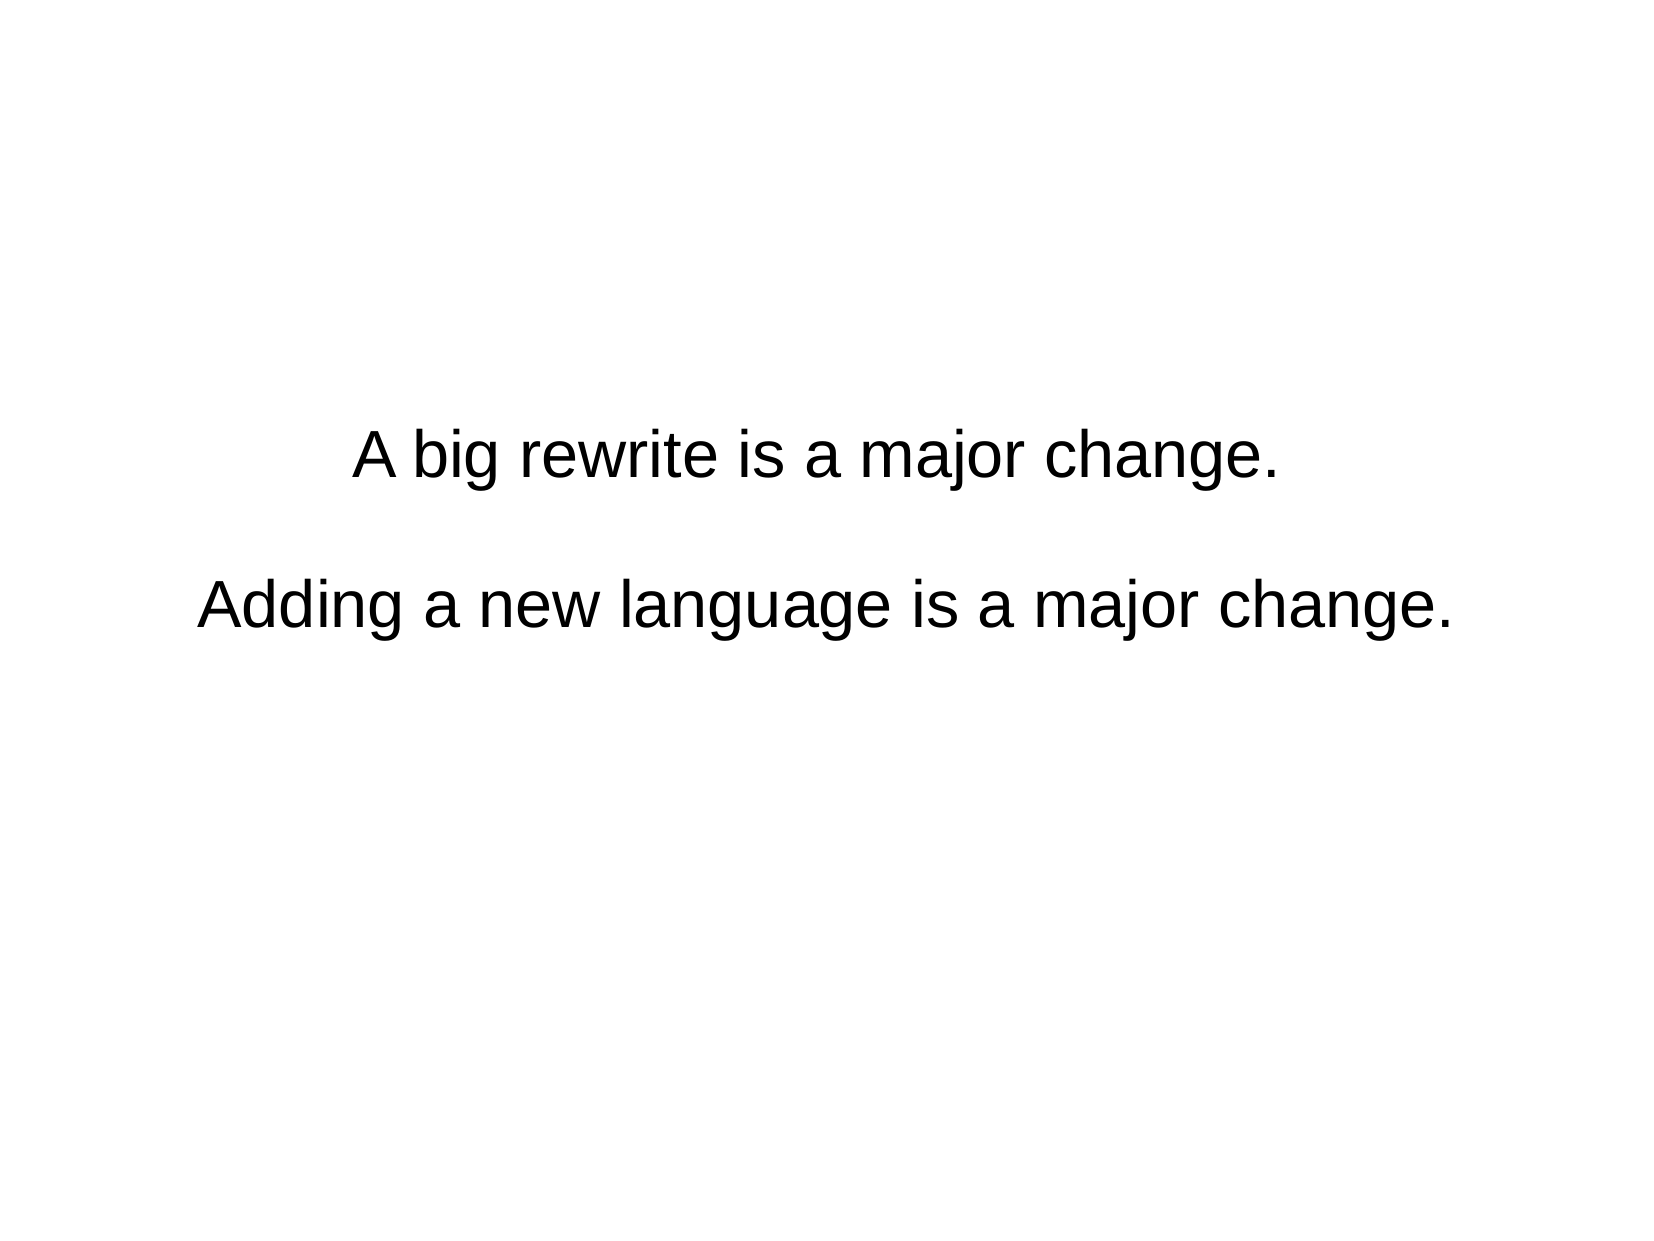

# A big rewrite is a major change.
Adding a new language is a major change.